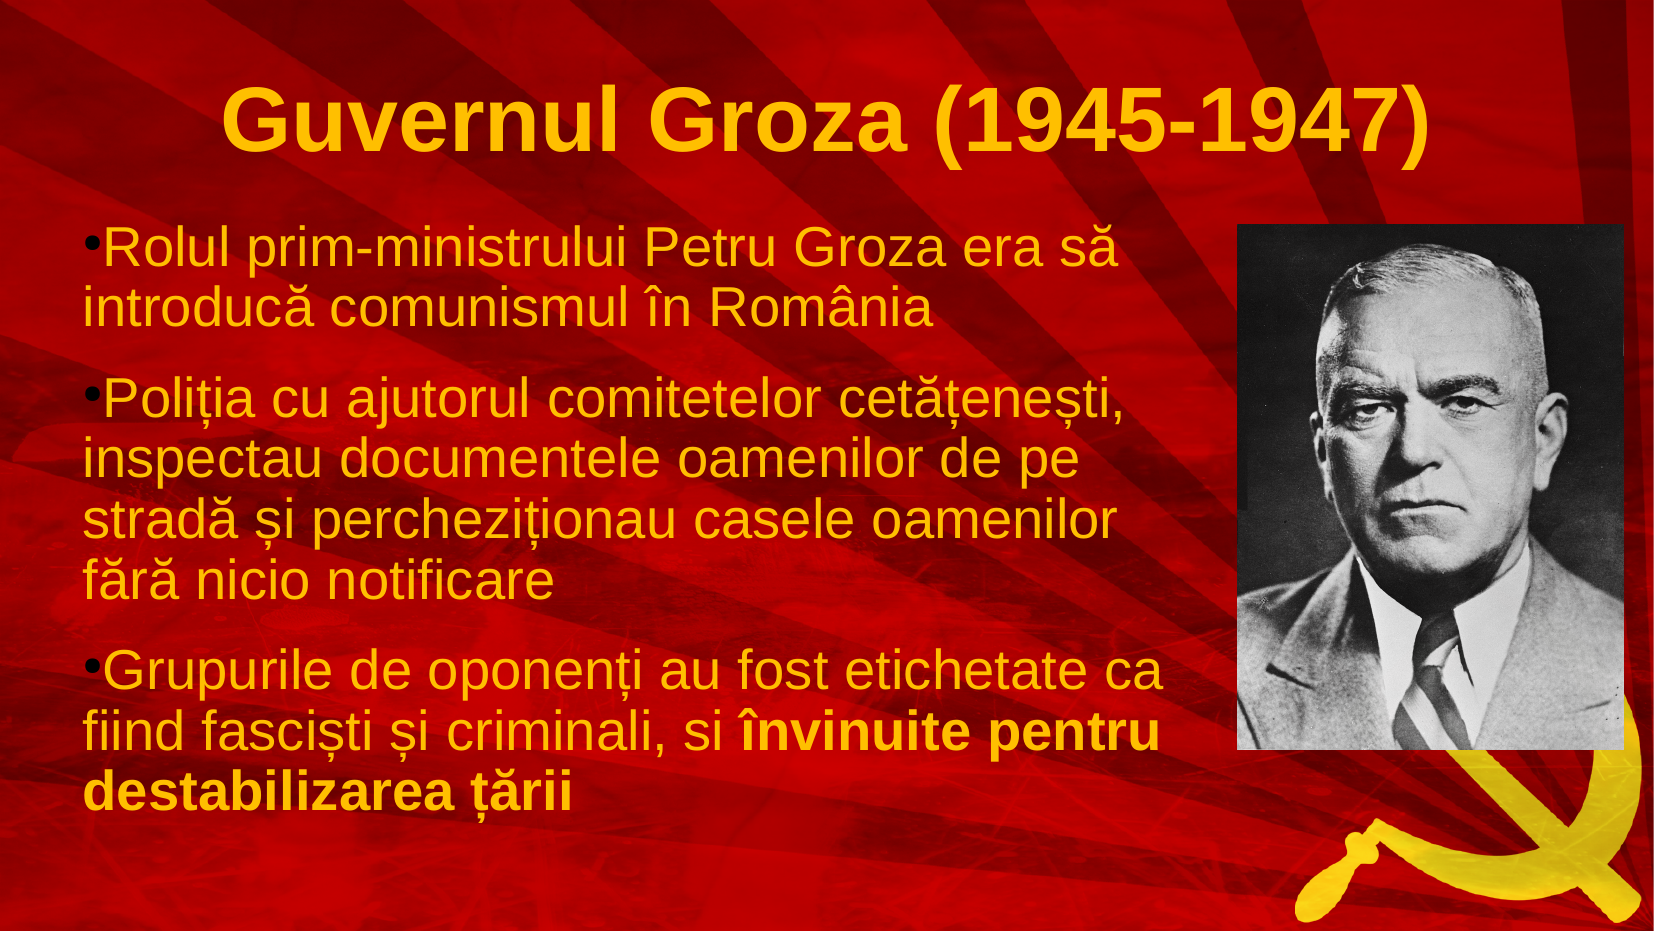

# Guvernul Groza (1945-1947)
Rolul prim-ministrului Petru Groza era să introducă comunismul în România
Poliția cu ajutorul comitetelor cetățenești, inspectau documentele oamenilor de pe stradă și percheziționau casele oamenilor fără nicio notificare
Grupurile de oponenți au fost etichetate ca fiind fasciști și criminali, si învinuite pentru destabilizarea țării